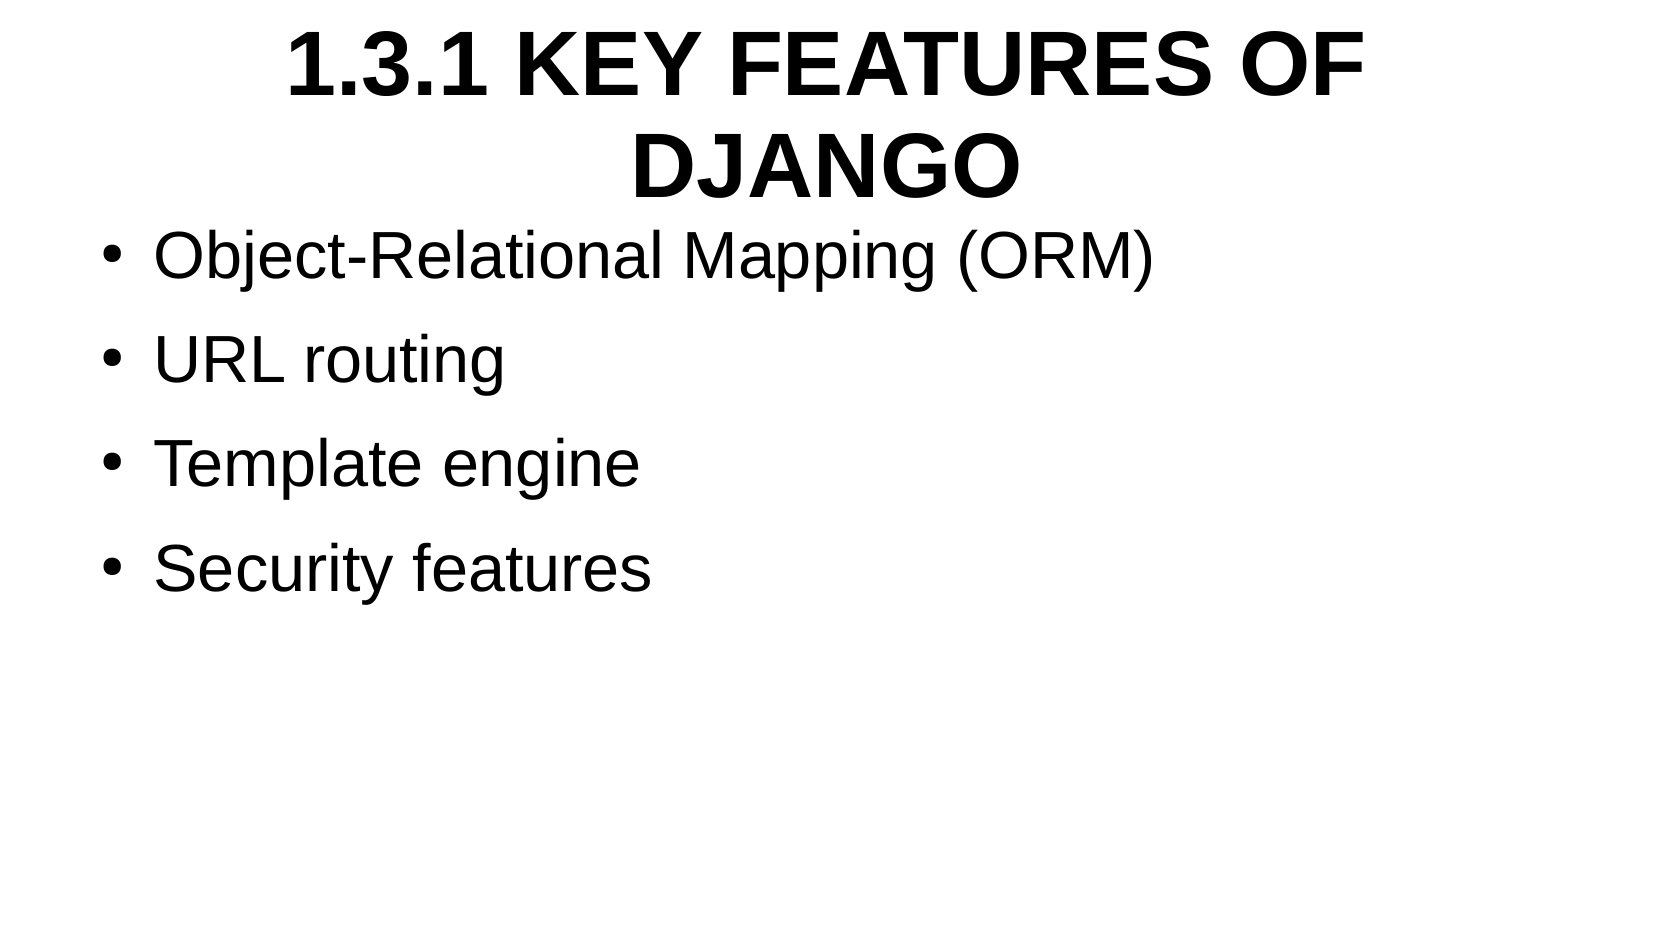

# 1.3.1 KEY FEATURES OF DJANGO
Object-Relational Mapping (ORM)
URL routing
Template engine
Security features